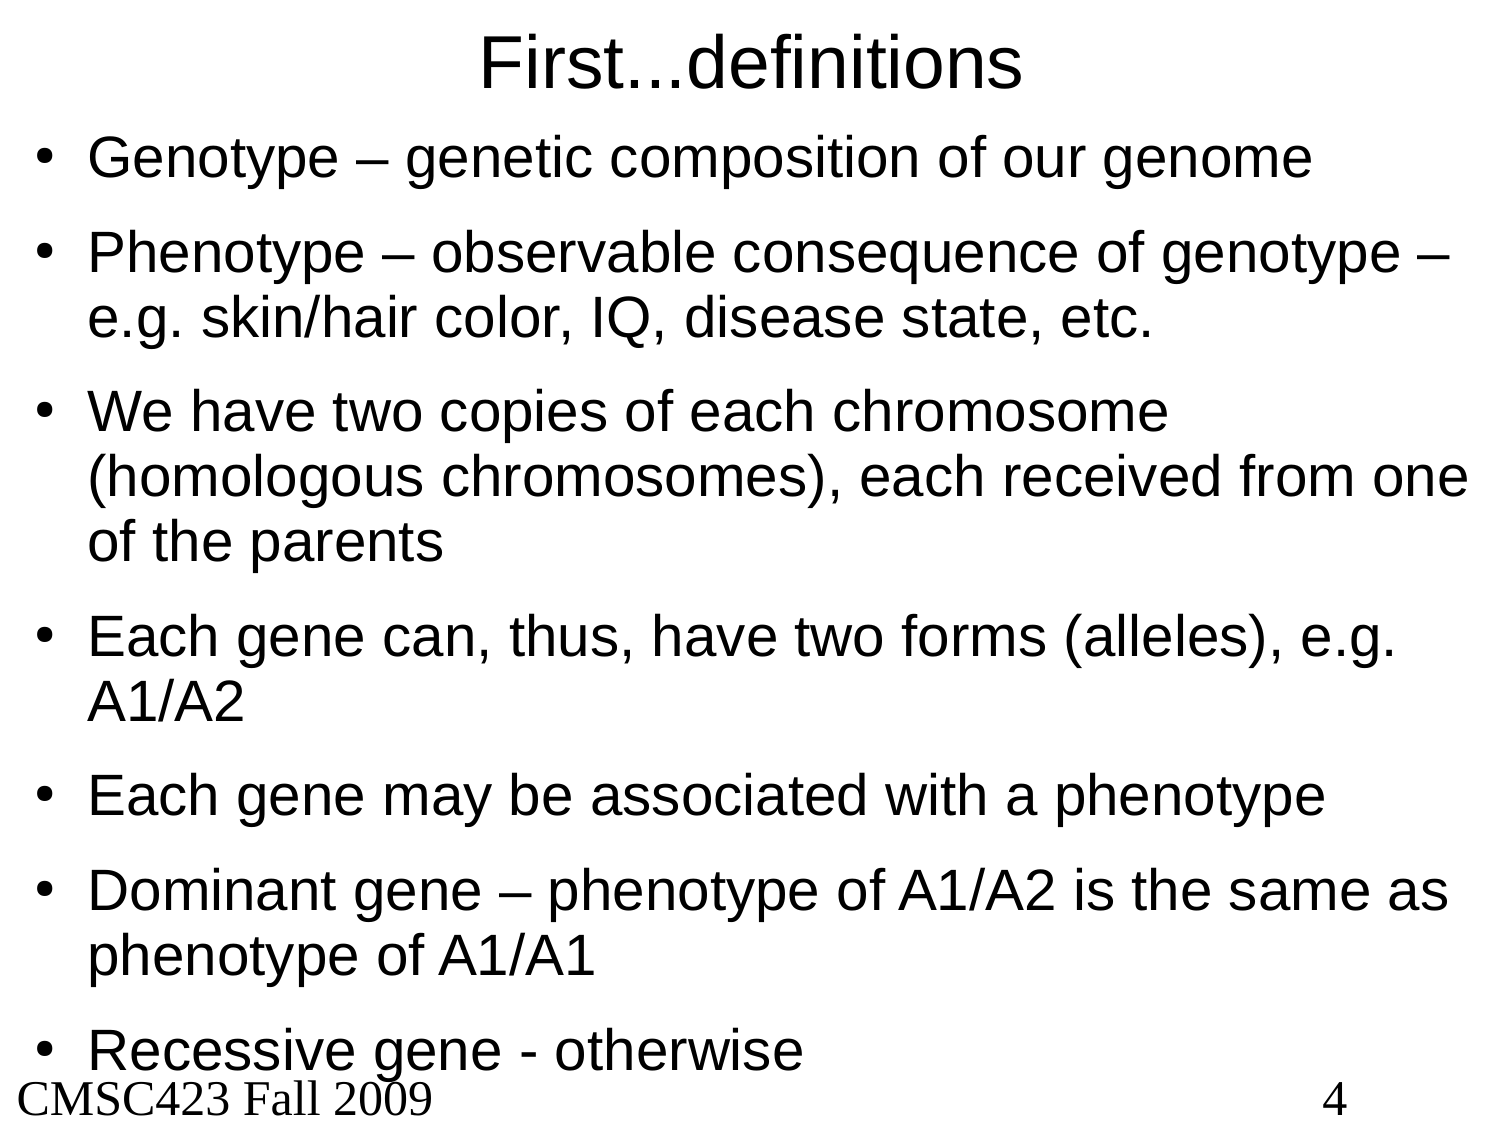

# First...definitions
Genotype – genetic composition of our genome
Phenotype – observable consequence of genotype – e.g. skin/hair color, IQ, disease state, etc.
We have two copies of each chromosome (homologous chromosomes), each received from one of the parents
Each gene can, thus, have two forms (alleles), e.g. A1/A2
Each gene may be associated with a phenotype
Dominant gene – phenotype of A1/A2 is the same as phenotype of A1/A1
Recessive gene - otherwise
CMSC423 Fall 2009
4